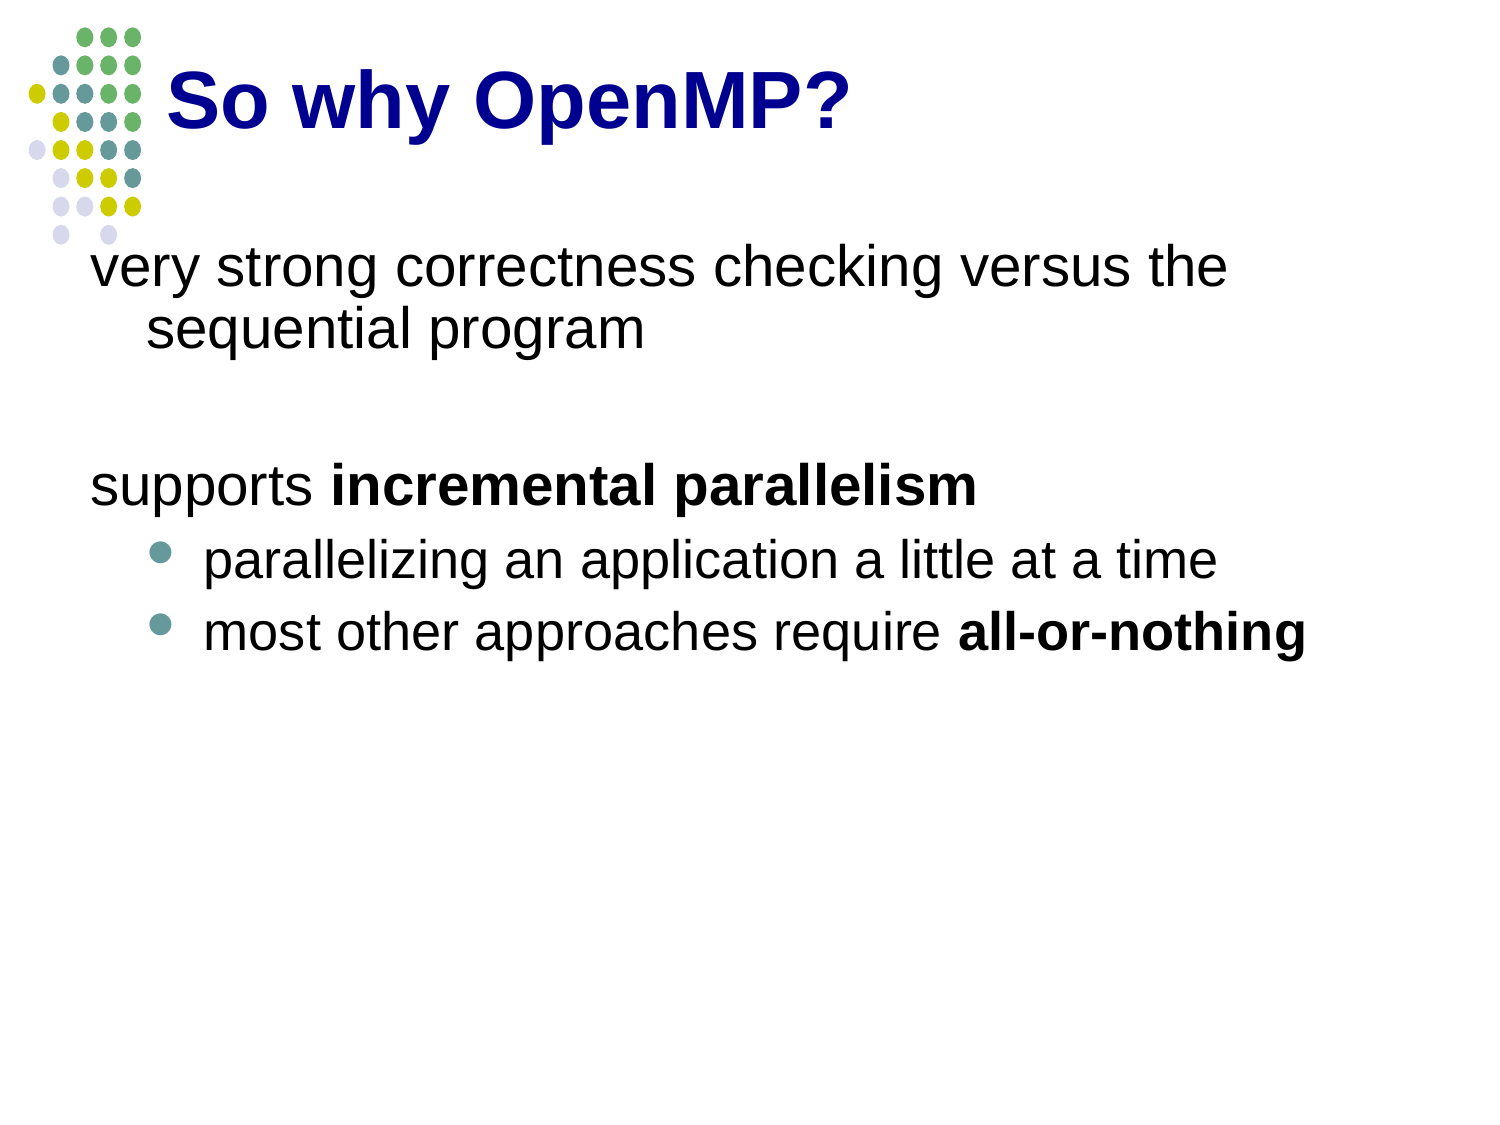

# So why OpenMP?
very strong correctness checking versus the sequential program
supports incremental parallelism
parallelizing an application a little at a time
most other approaches require all-or-nothing